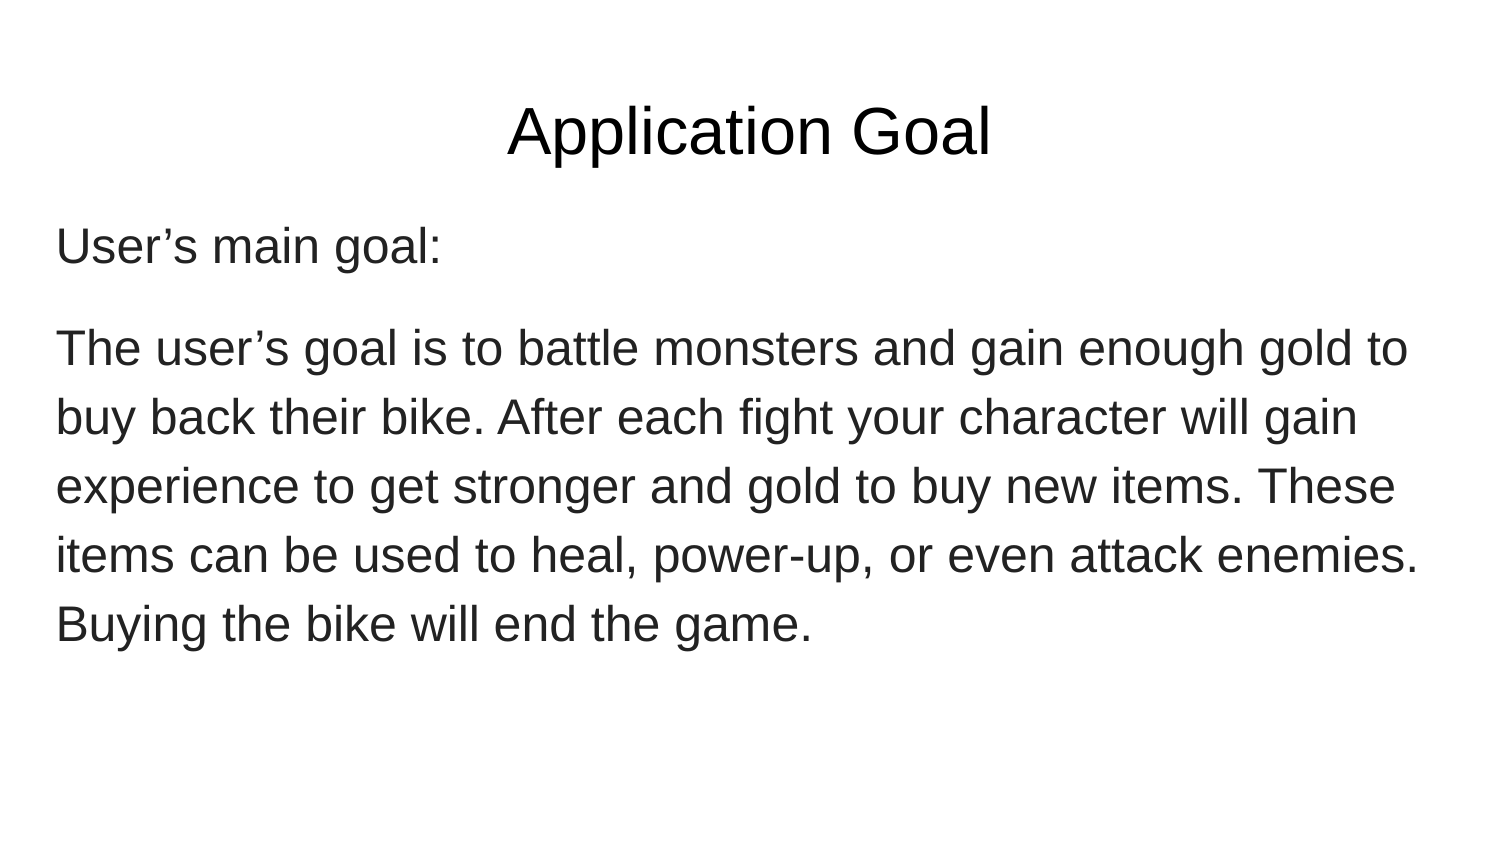

# Application Goal
User’s main goal:
The user’s goal is to battle monsters and gain enough gold to buy back their bike. After each fight your character will gain experience to get stronger and gold to buy new items. These items can be used to heal, power-up, or even attack enemies. Buying the bike will end the game.